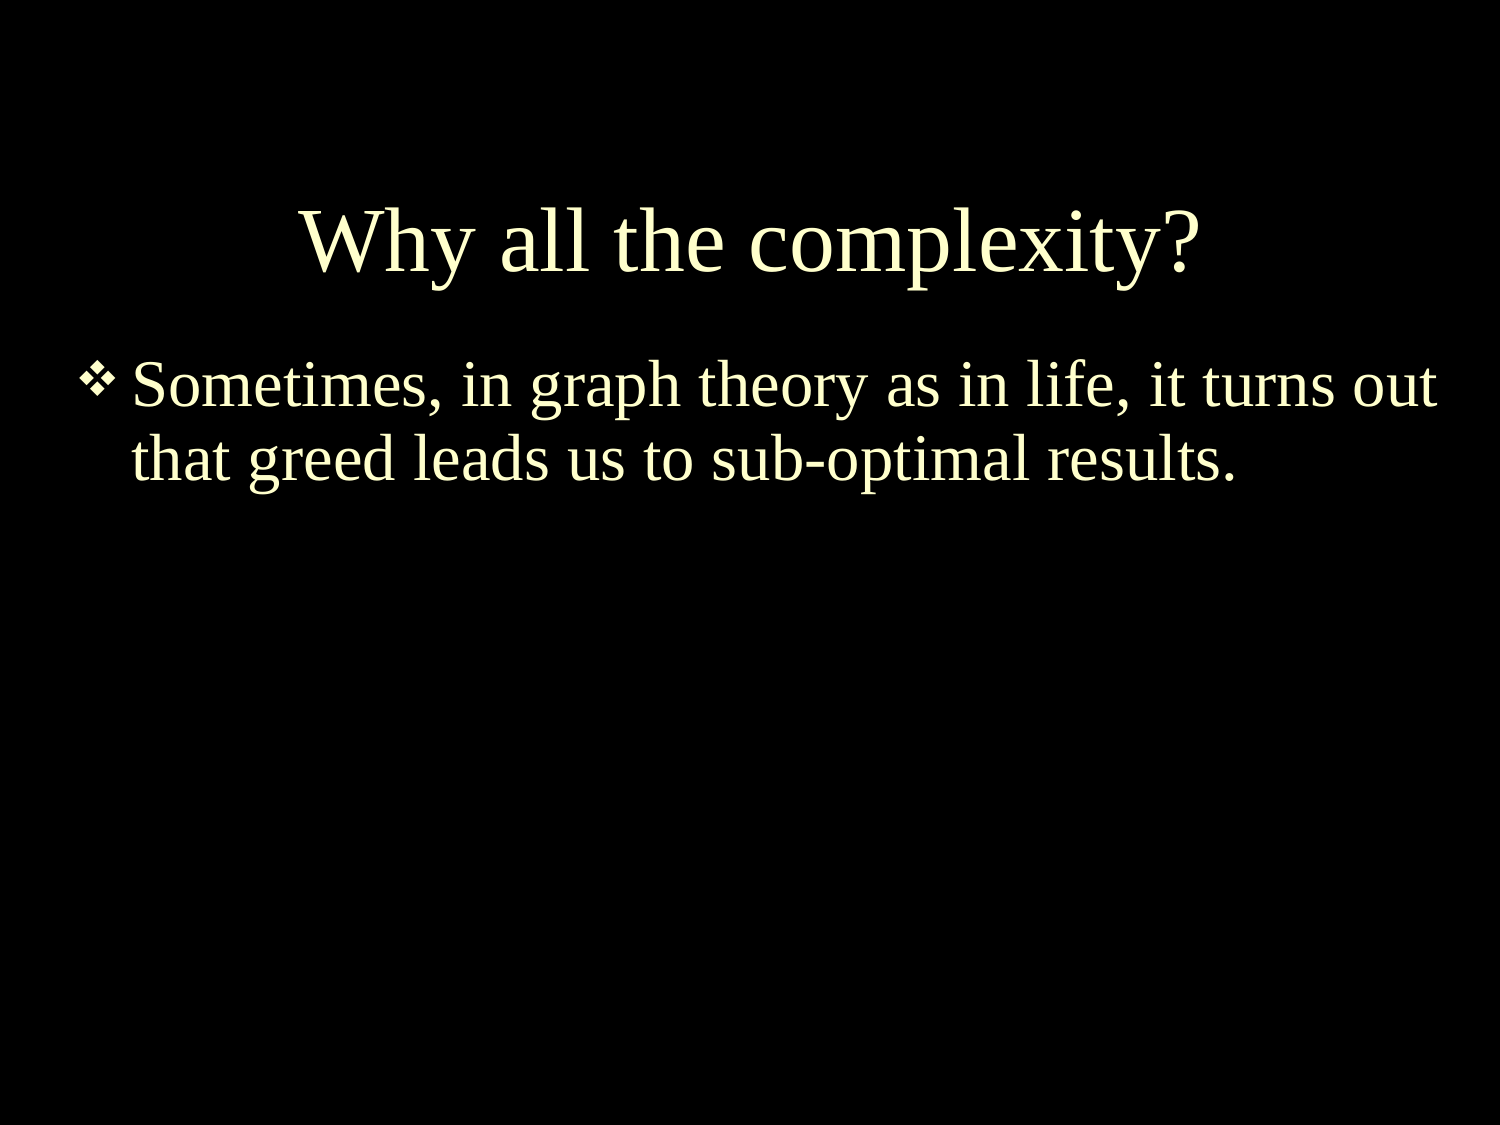

# Why all the complexity?
Sometimes, in graph theory as in life, it turns out that greed leads us to sub-optimal results.